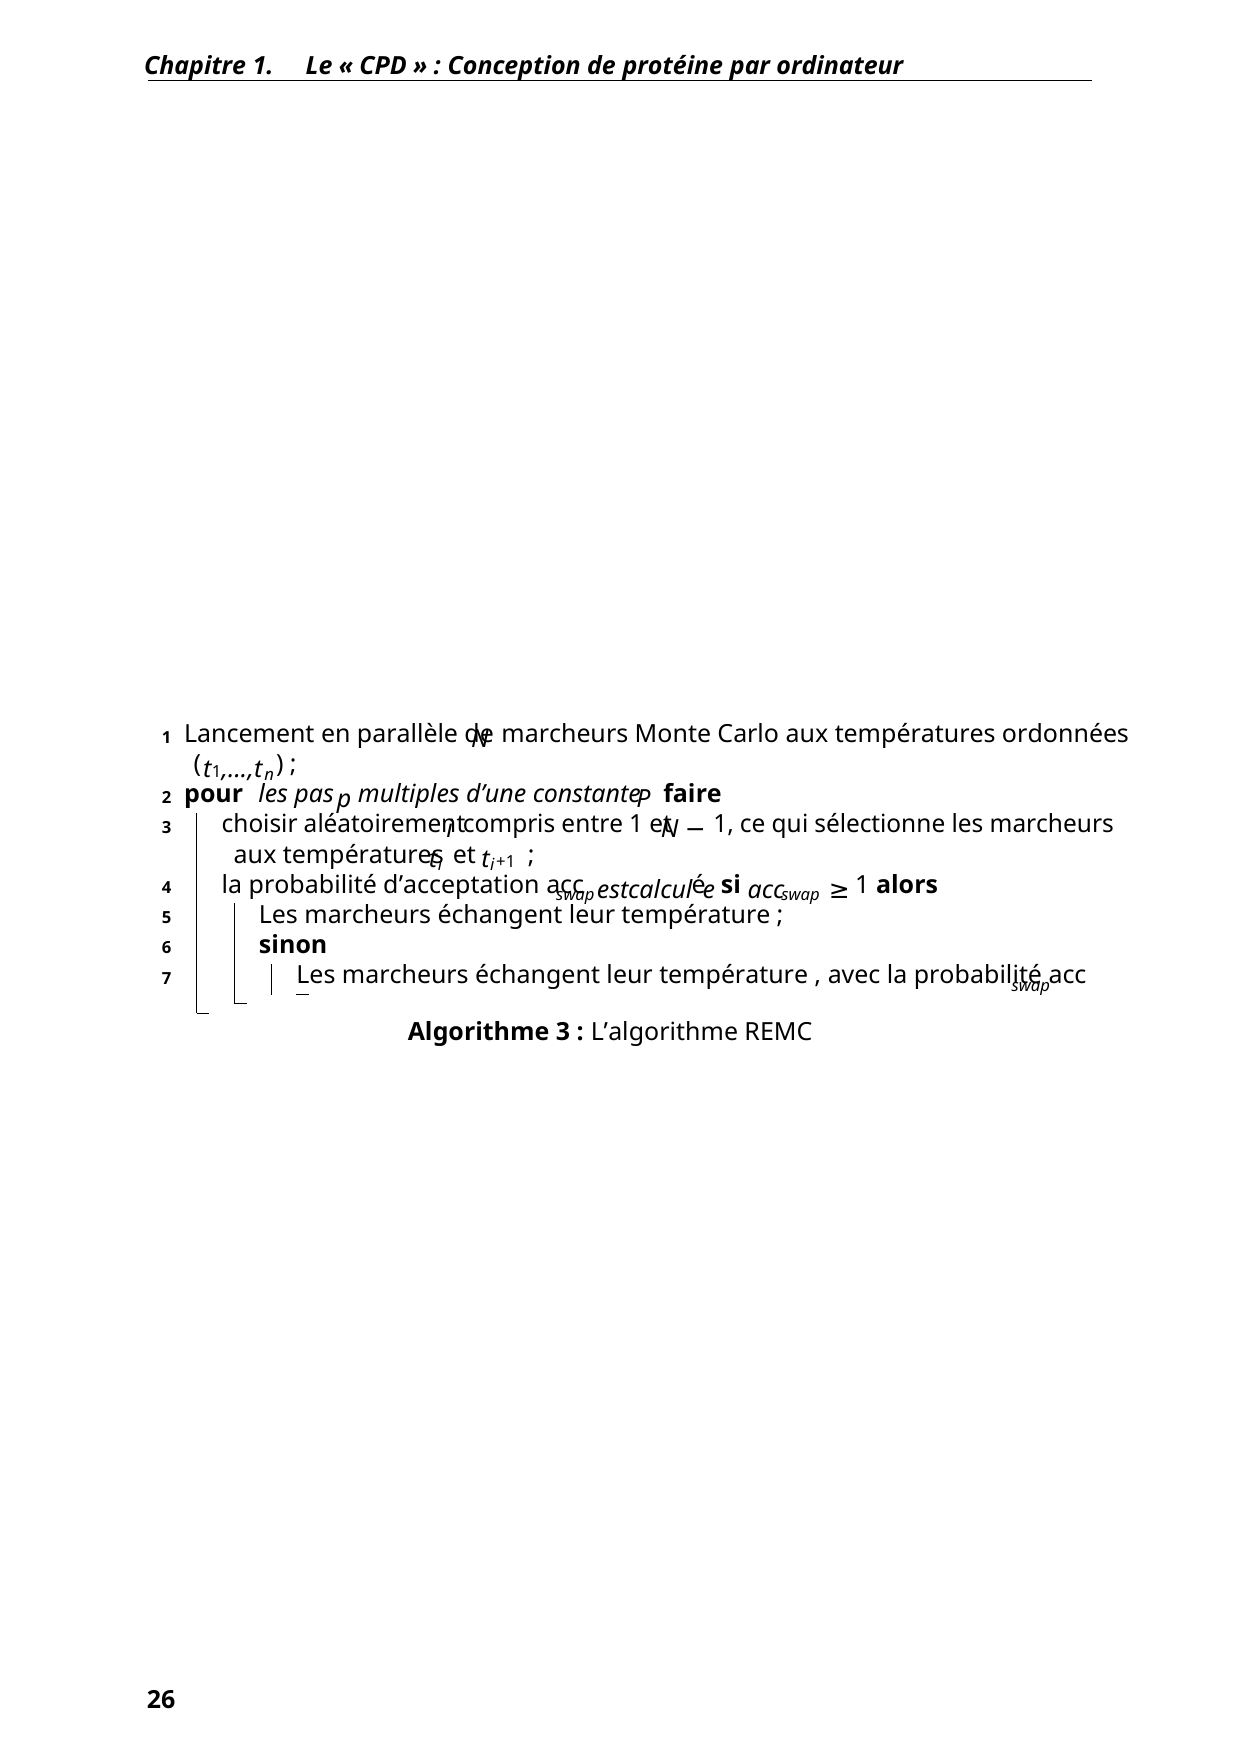

Chapitre 1.
Le « CPD » : Conception de protéine par ordinateur
Lancement en parallèle de
marcheurs Monte Carlo aux températures ordonnées
N
1
(
) ;
t
,...,t
1
n
pour
les pas
multiples d’une constante
faire
p
P
2
choisir aléatoirement
compris entre 1 et
1, ce qui sélectionne les marcheurs
i
N −
3
aux températures
et
;
t
t
+1
i
i
la probabilité d’acceptation acc
é
si
1 alors
estcalcul
e
acc
≥
4
swap
swap
Les marcheurs échangent leur température ;
5
sinon
6
Les marcheurs échangent leur température , avec la probabilité acc
7
swap
Algorithme 3 : L’algorithme REMC
26